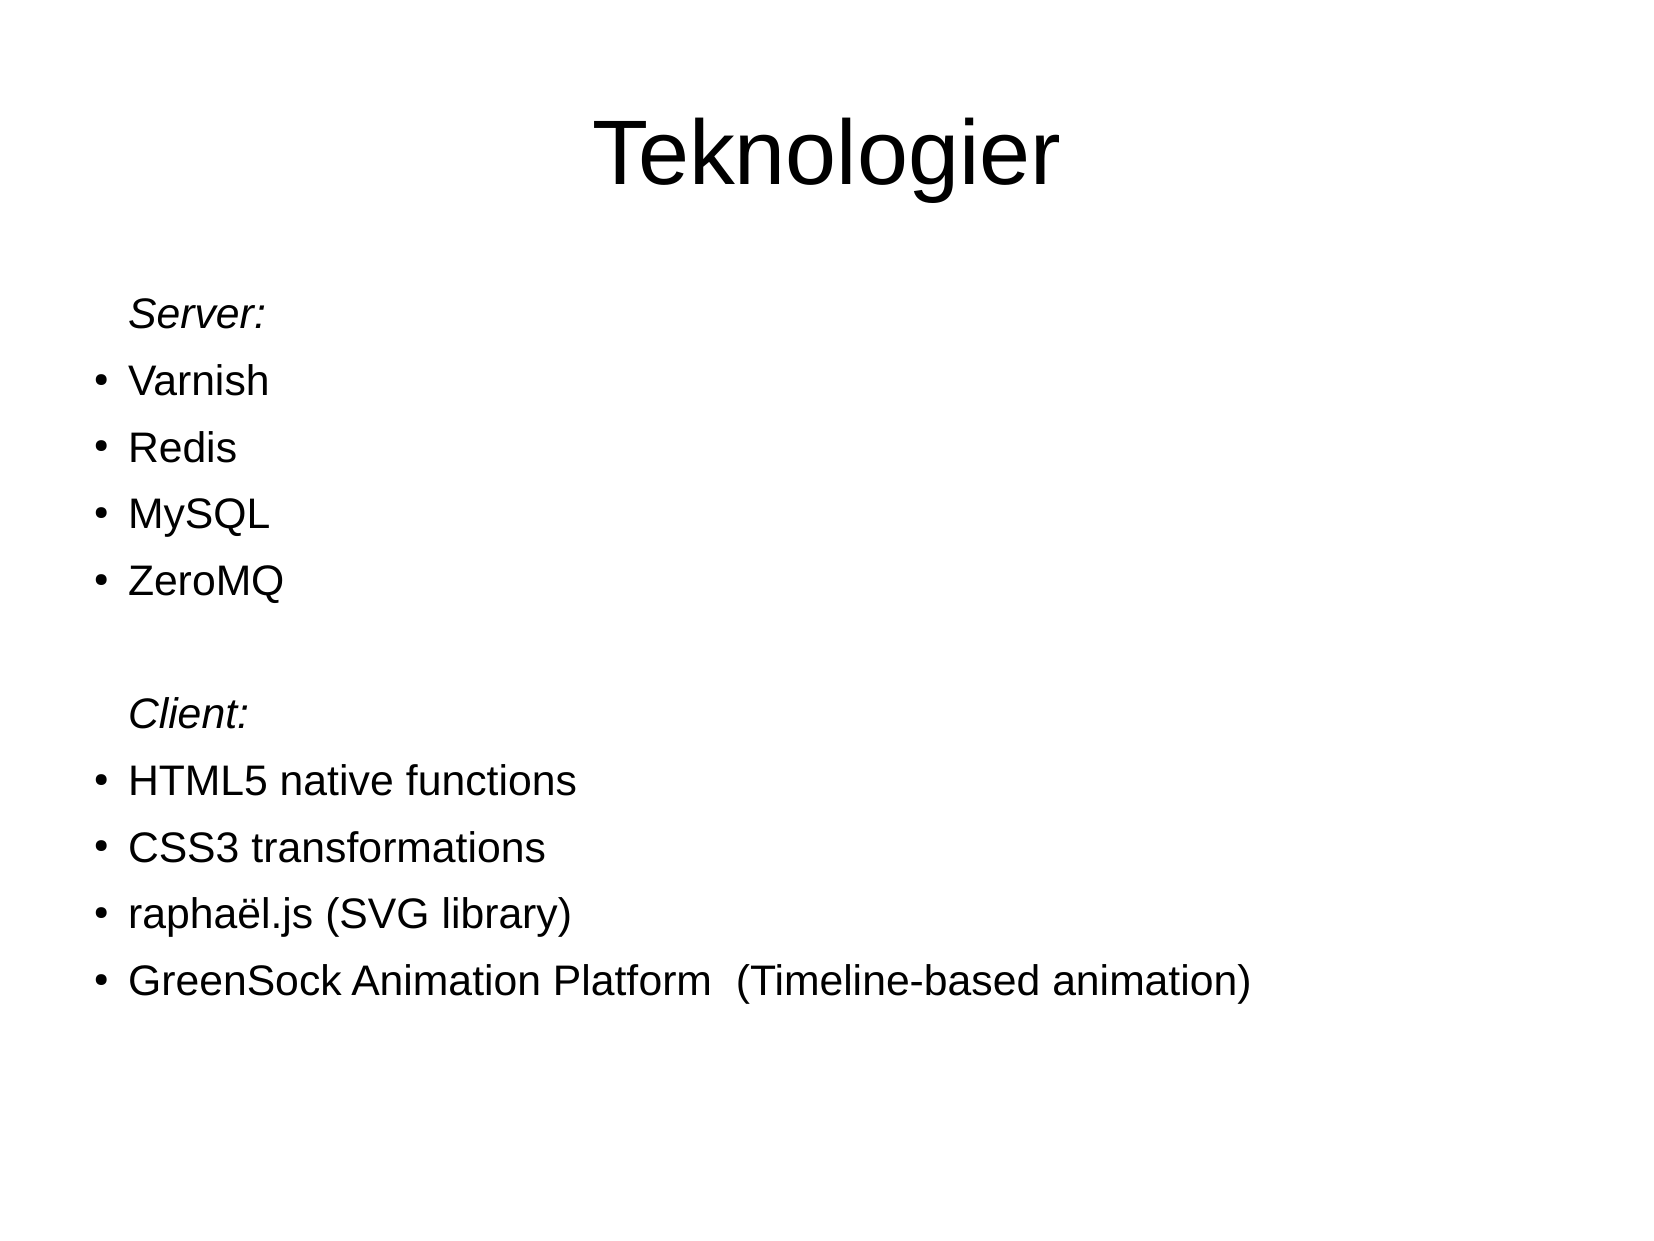

# Teknologier
Server:
Varnish
Redis
MySQL
ZeroMQ
Client:
HTML5 native functions
CSS3 transformations
raphaël.js (SVG library)
GreenSock Animation Platform (Timeline-based animation)